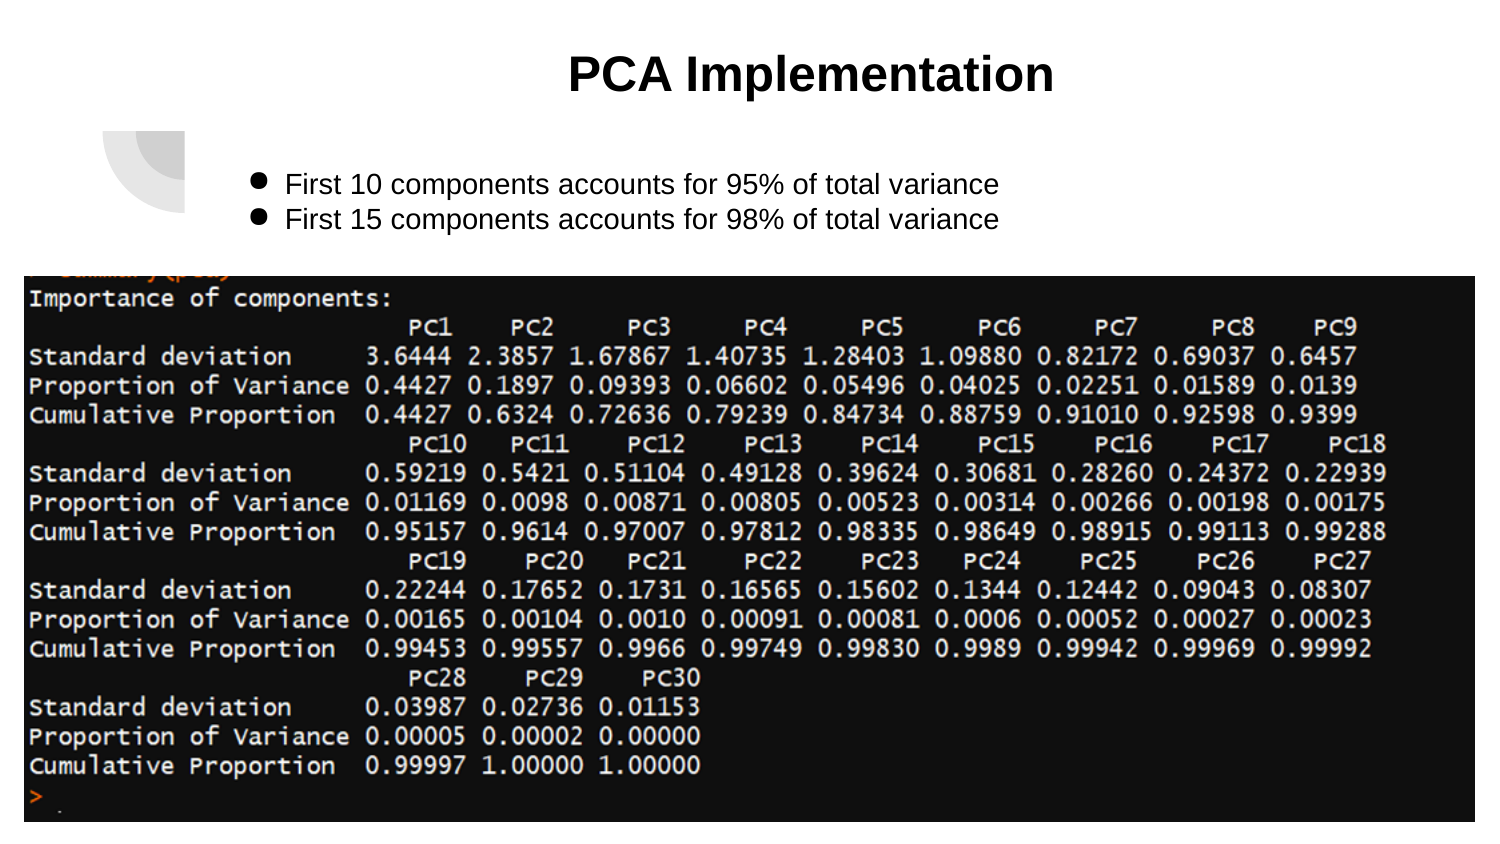

PCA Implementation
First 10 components accounts for 95% of total variance
First 15 components accounts for 98% of total variance